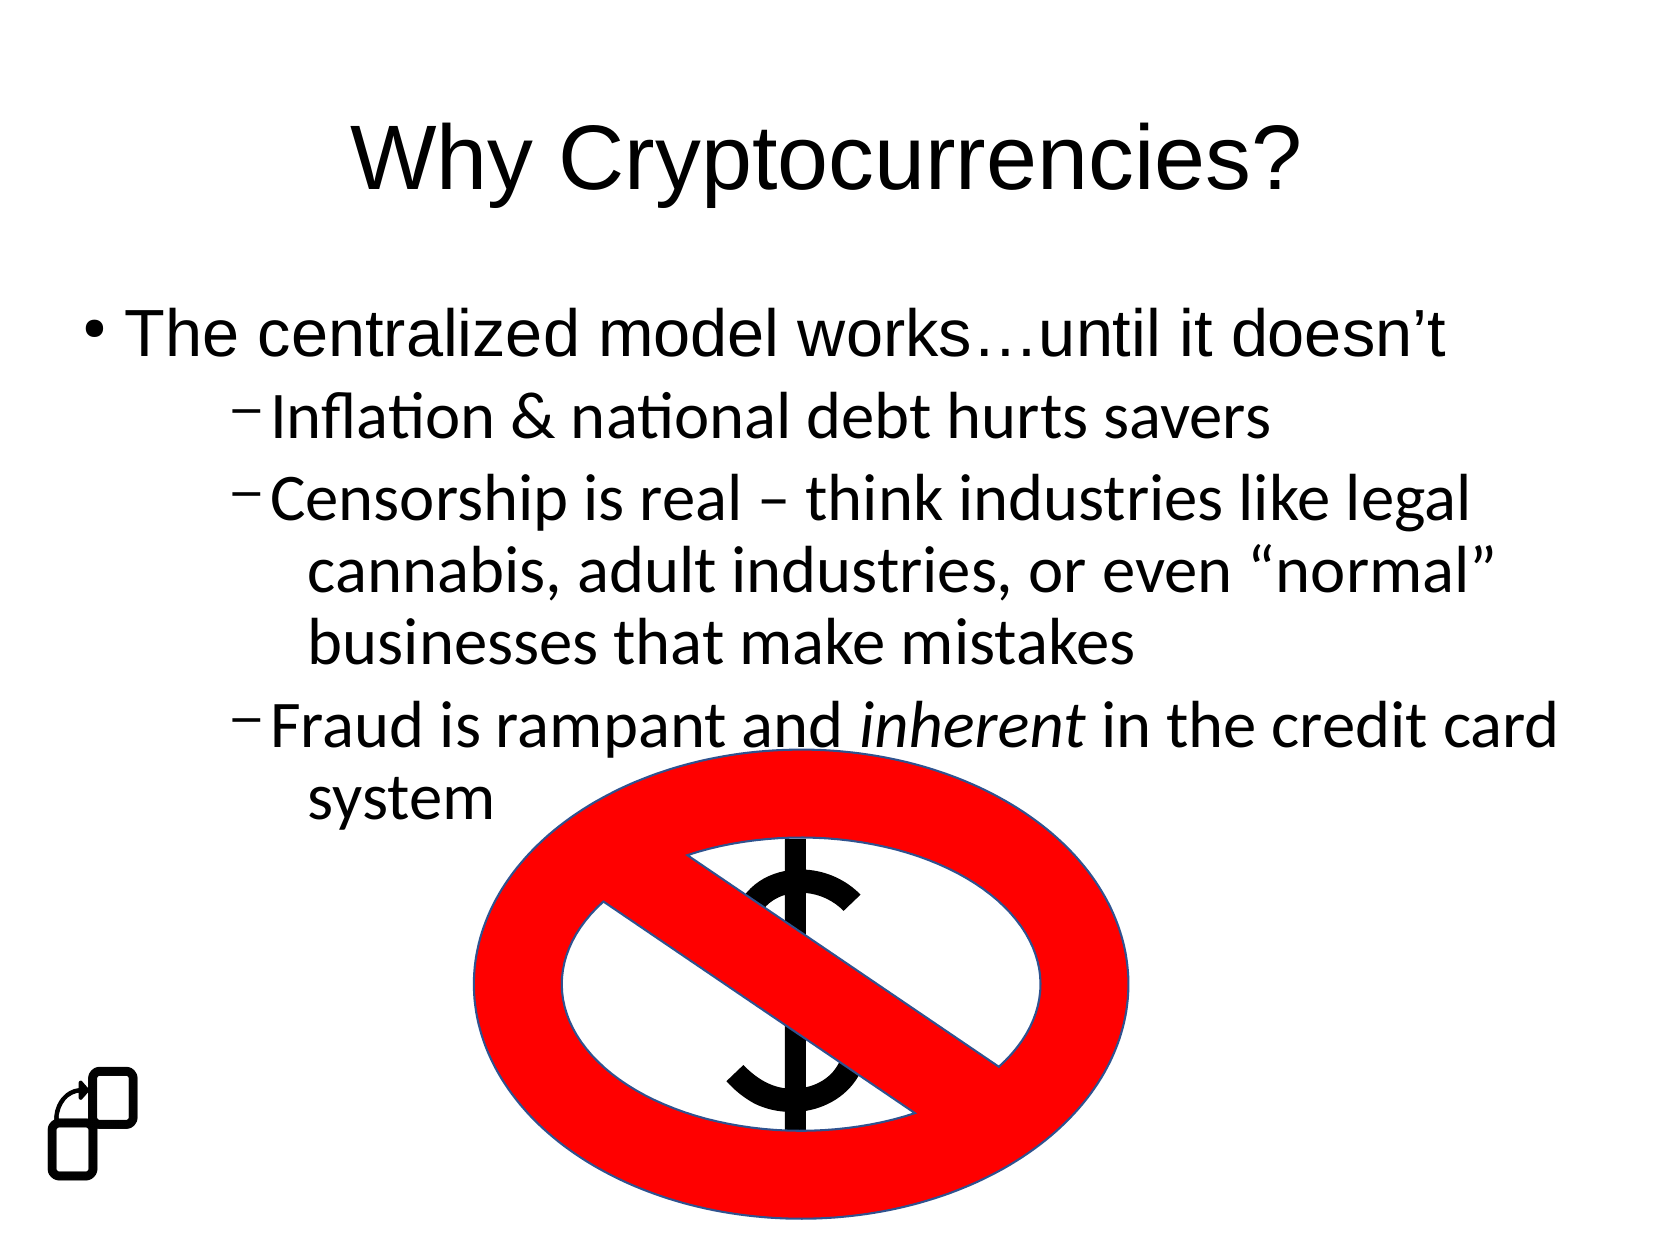

Why Cryptocurrencies?
# The centralized model works…until it doesn’t
Inflation & national debt hurts savers
Censorship is real – think industries like legal cannabis, adult industries, or even “normal” businesses that make mistakes
Fraud is rampant and inherent in the credit card system